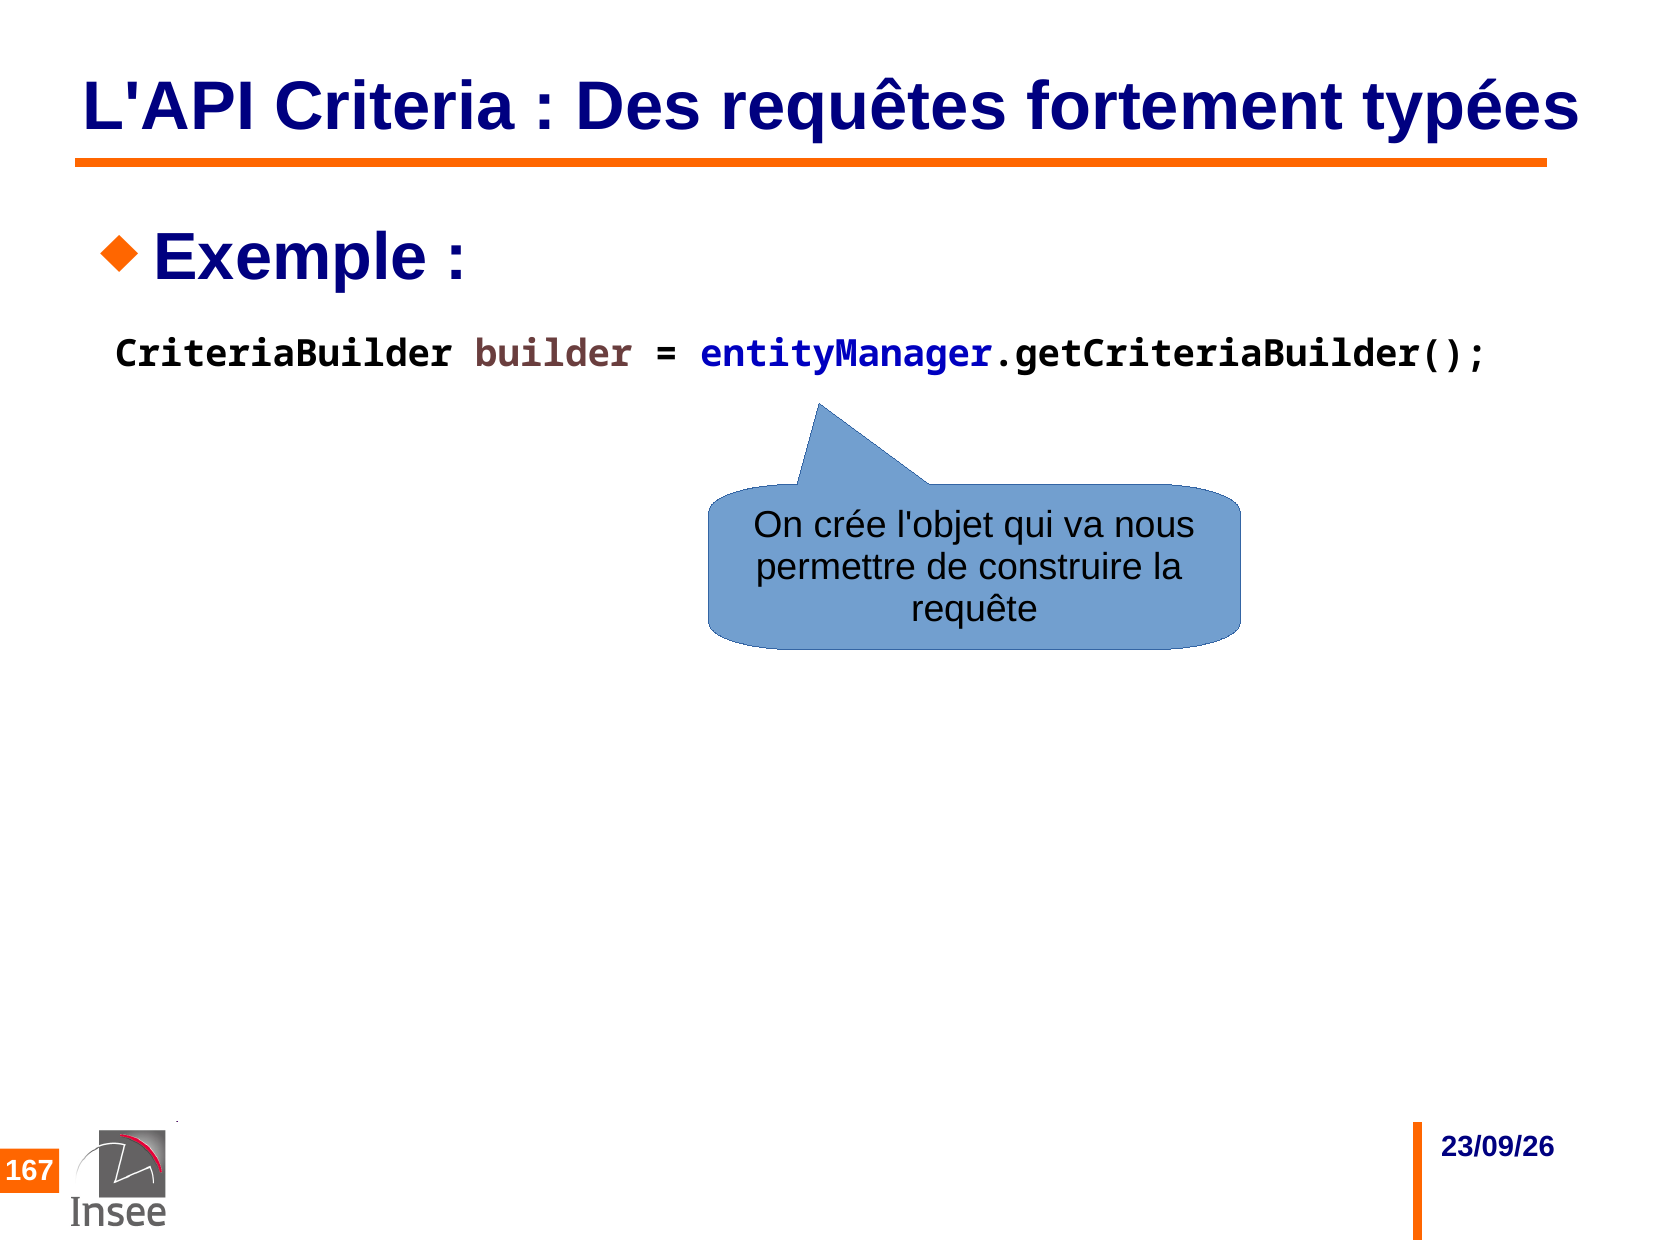

# L'API Criteria : Des requêtes fortement typées
Exemple :
CriteriaBuilder builder = entityManager.getCriteriaBuilder();
On crée l'objet qui va nous
permettre de construire la
requête
167